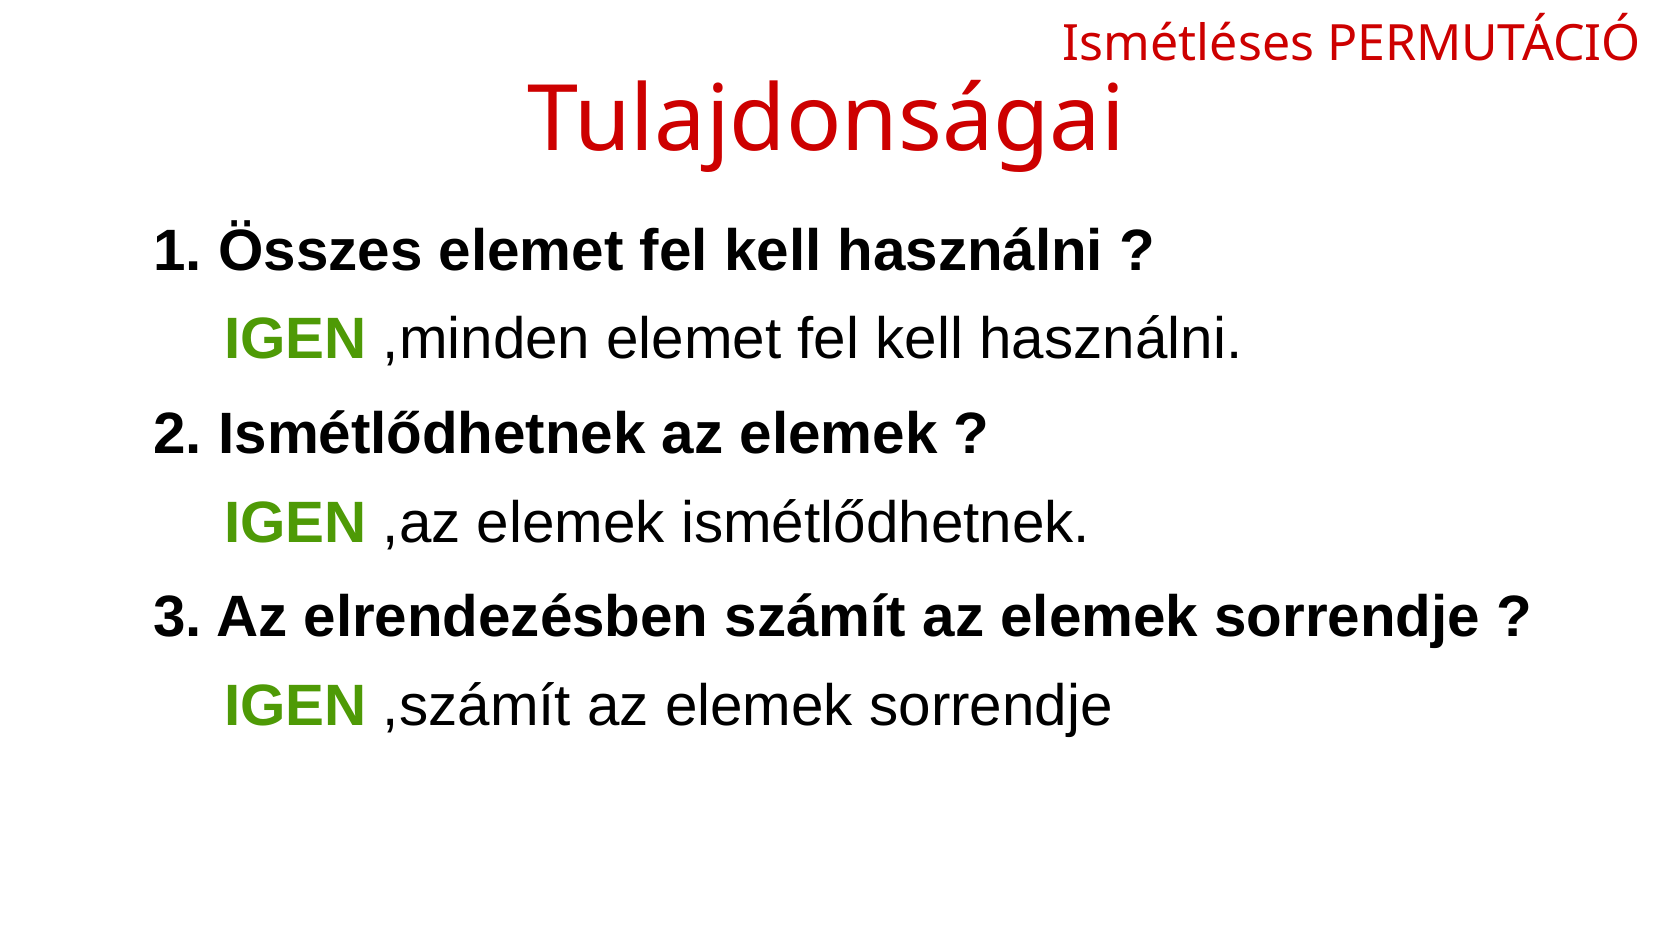

# Ismétléses PERMUTÁCIÓ
Tulajdonságai
1. Összes elemet fel kell használni ?
IGEN ,minden elemet fel kell használni.
2. Ismétlődhetnek az elemek ?
IGEN ,az elemek ismétlődhetnek.
3. Az elrendezésben számít az elemek sorrendje ?
IGEN ,számít az elemek sorrendje